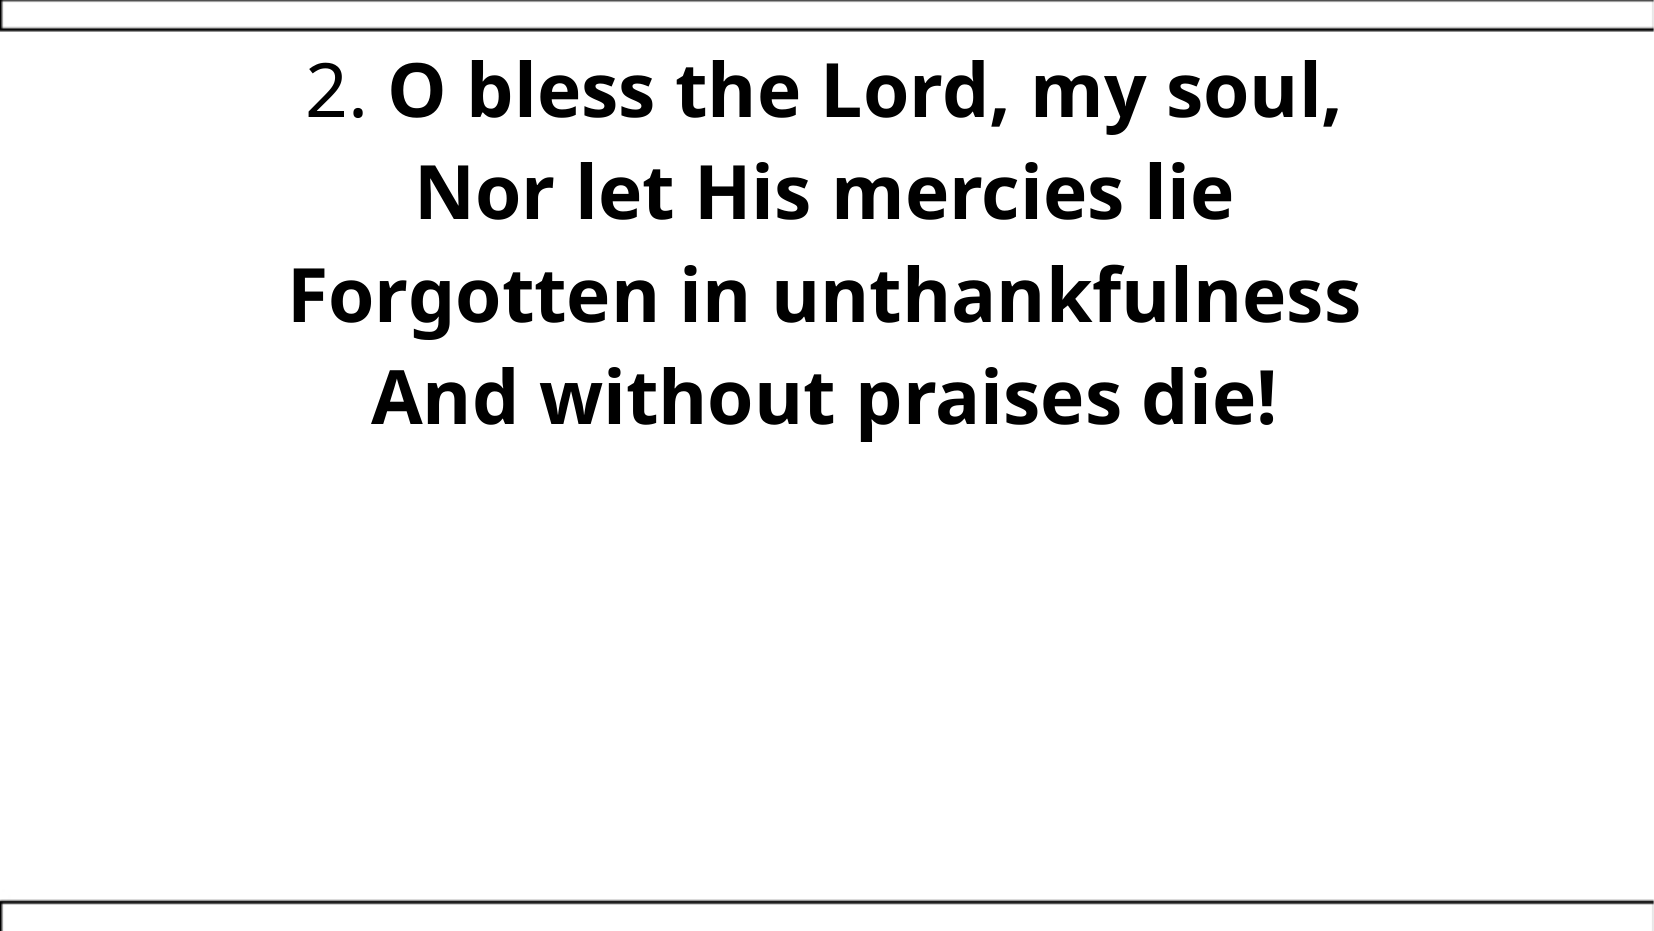

2. O bless the Lord, my soul,
Nor let His mercies lie
Forgotten in unthankfulness
And without praises die!